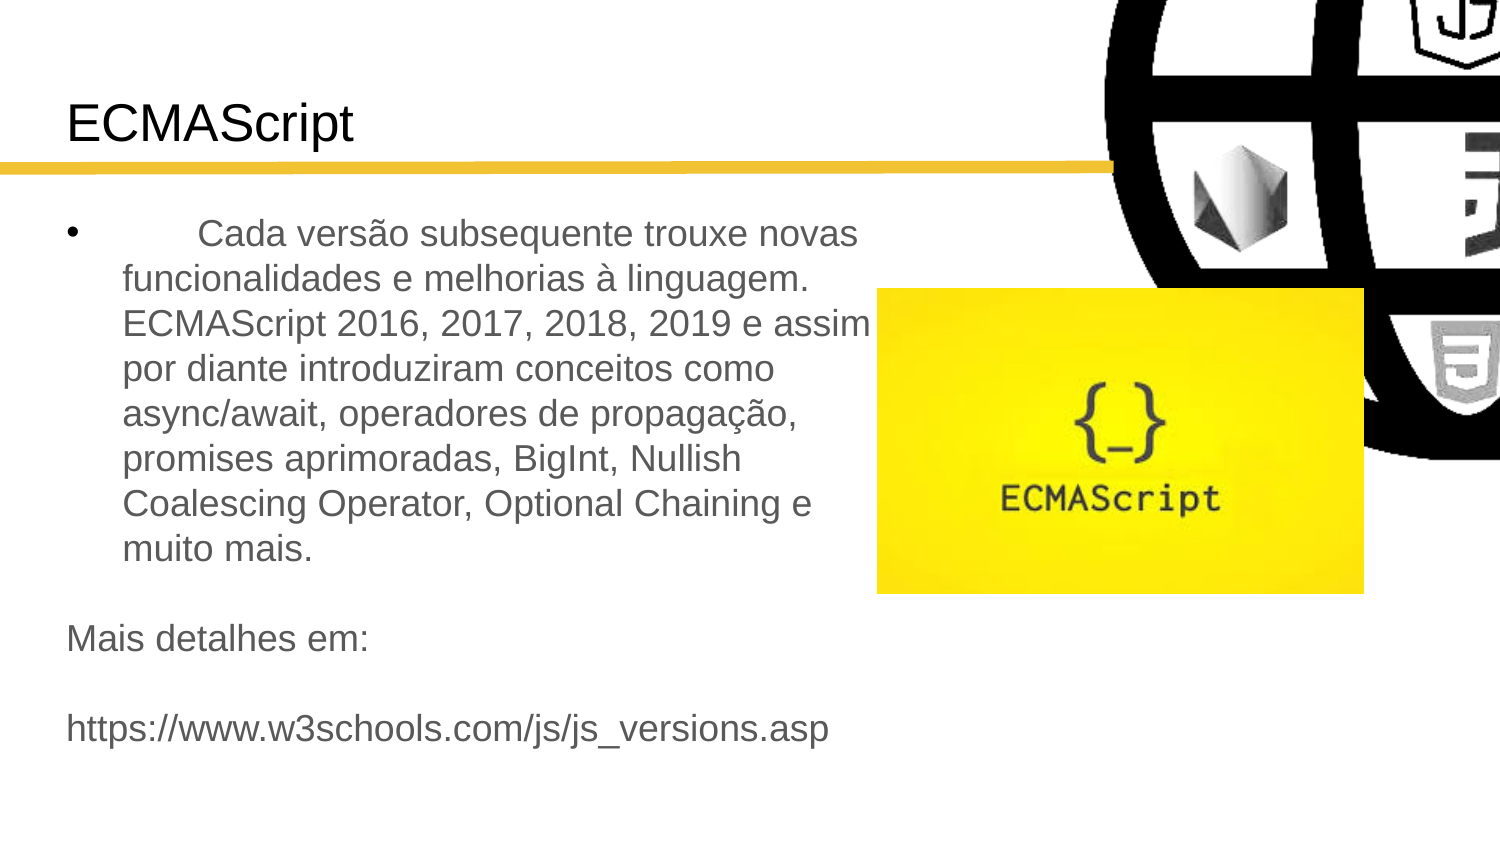

# ECMAScript
	Cada versão subsequente trouxe novas funcionalidades e melhorias à linguagem. ECMAScript 2016, 2017, 2018, 2019 e assim por diante introduziram conceitos como async/await, operadores de propagação, promises aprimoradas, BigInt, Nullish Coalescing Operator, Optional Chaining e muito mais.
Mais detalhes em:
https://www.w3schools.com/js/js_versions.asp